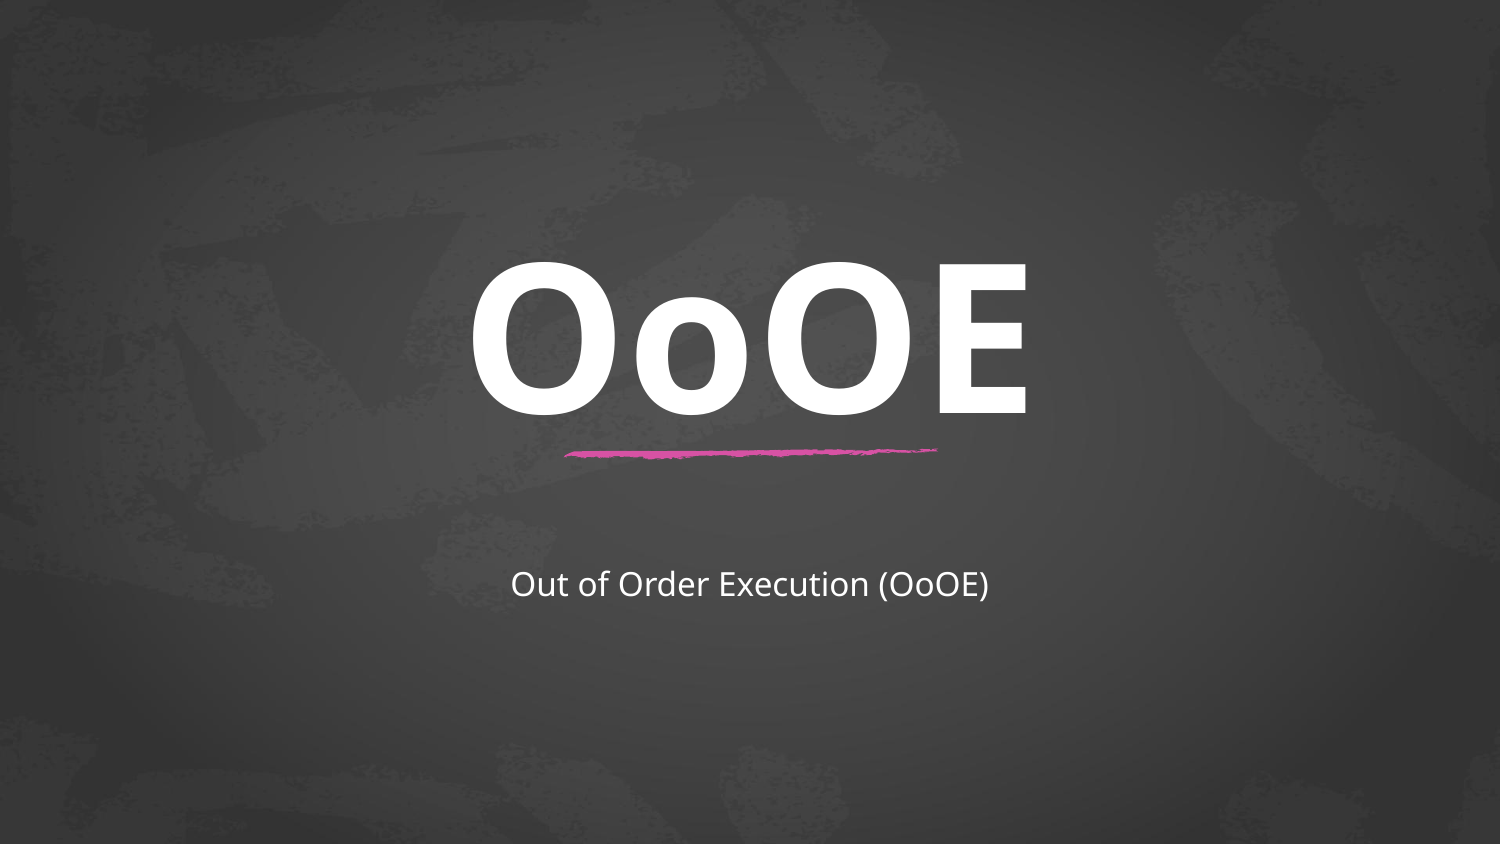

# OoOE
Out of Order Execution (OoOE)